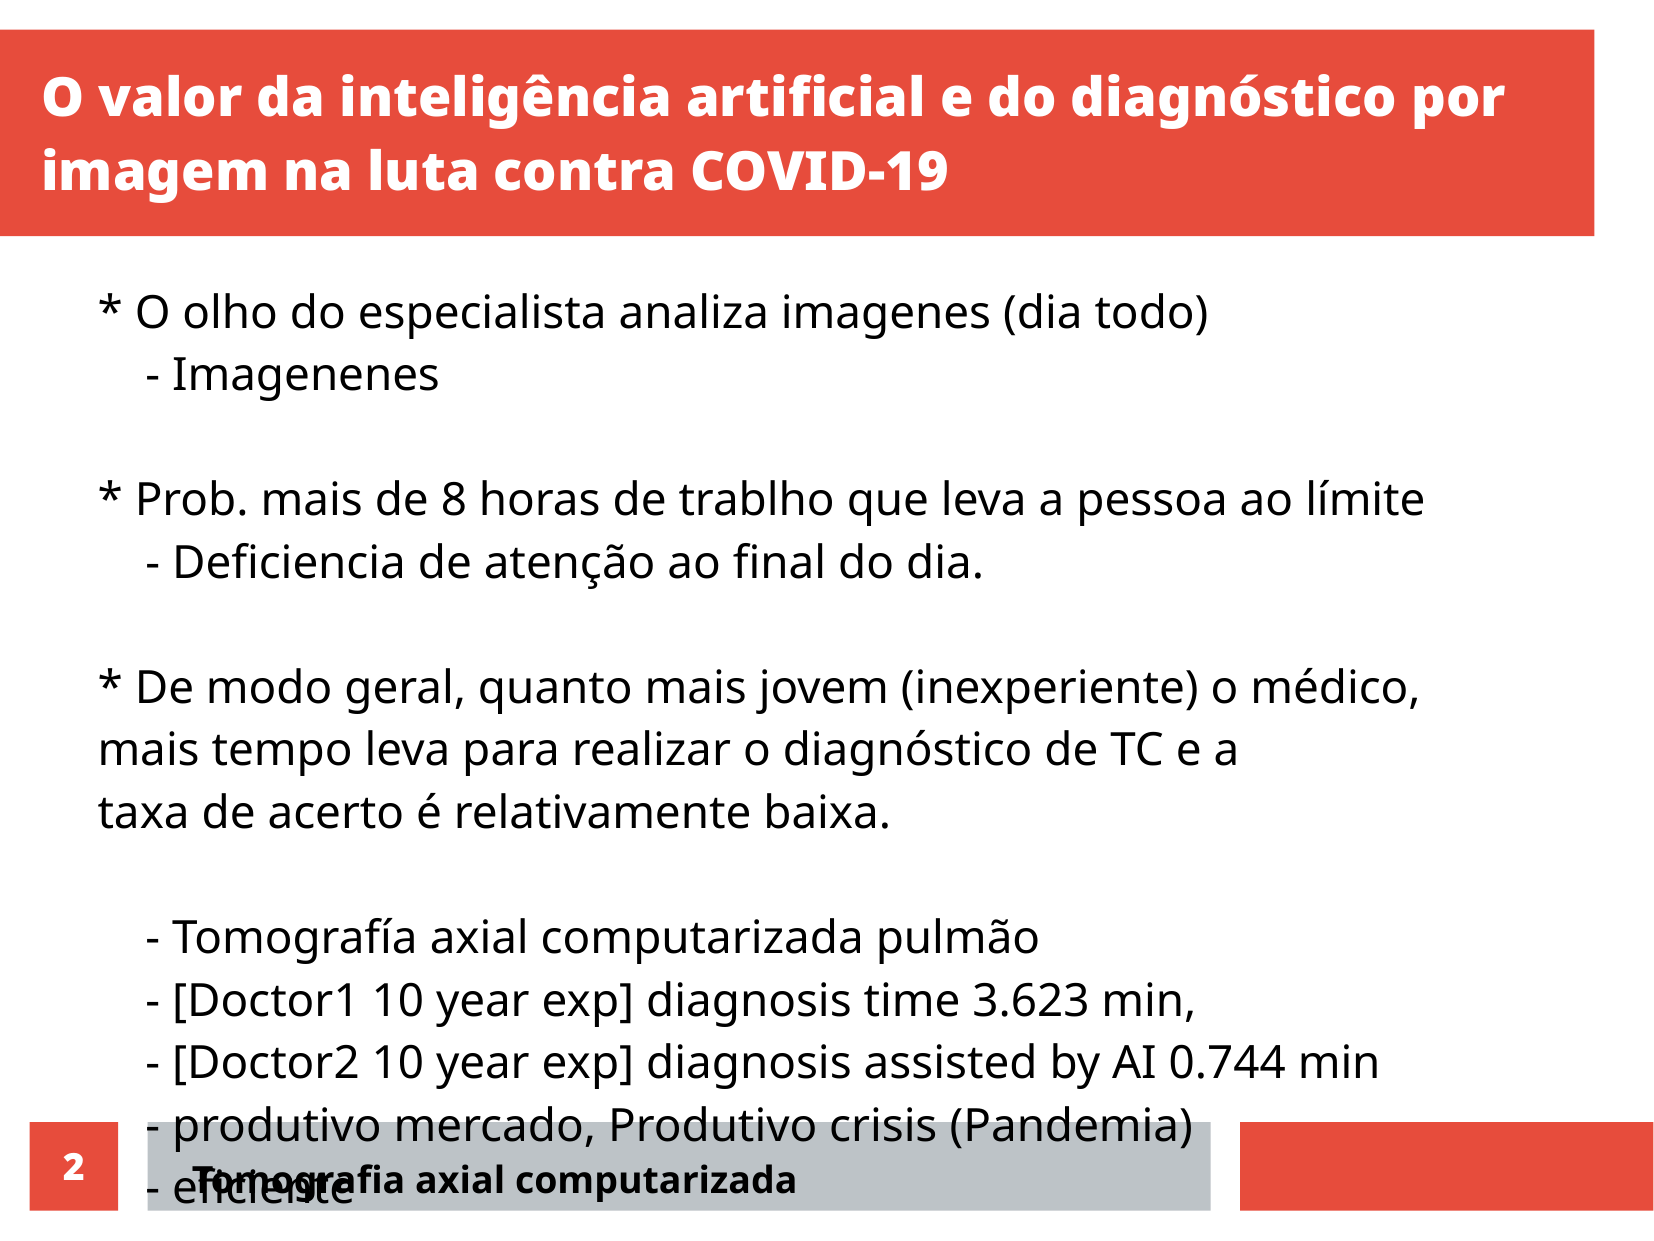

# O valor da inteligência artificial e do diagnóstico por imagem na luta contra COVID-19
* O olho do especialista analiza imagenes (dia todo)
 - Imagenenes
* Prob. mais de 8 horas de trablho que leva a pessoa ao límite
 - Deficiencia de atenção ao final do dia.
* De modo geral, quanto mais jovem (inexperiente) o médico,
mais tempo leva para realizar o diagnóstico de TC e a
taxa de acerto é relativamente baixa.
 - Tomografía axial computarizada pulmão
 - [Doctor1 10 year exp] diagnosis time 3.623 min,
 - [Doctor2 10 year exp] diagnosis assisted by AI 0.744 min
 - produtivo mercado, Produtivo crisis (Pandemia)
 - eficiente
2
Tomografia axial computarizada